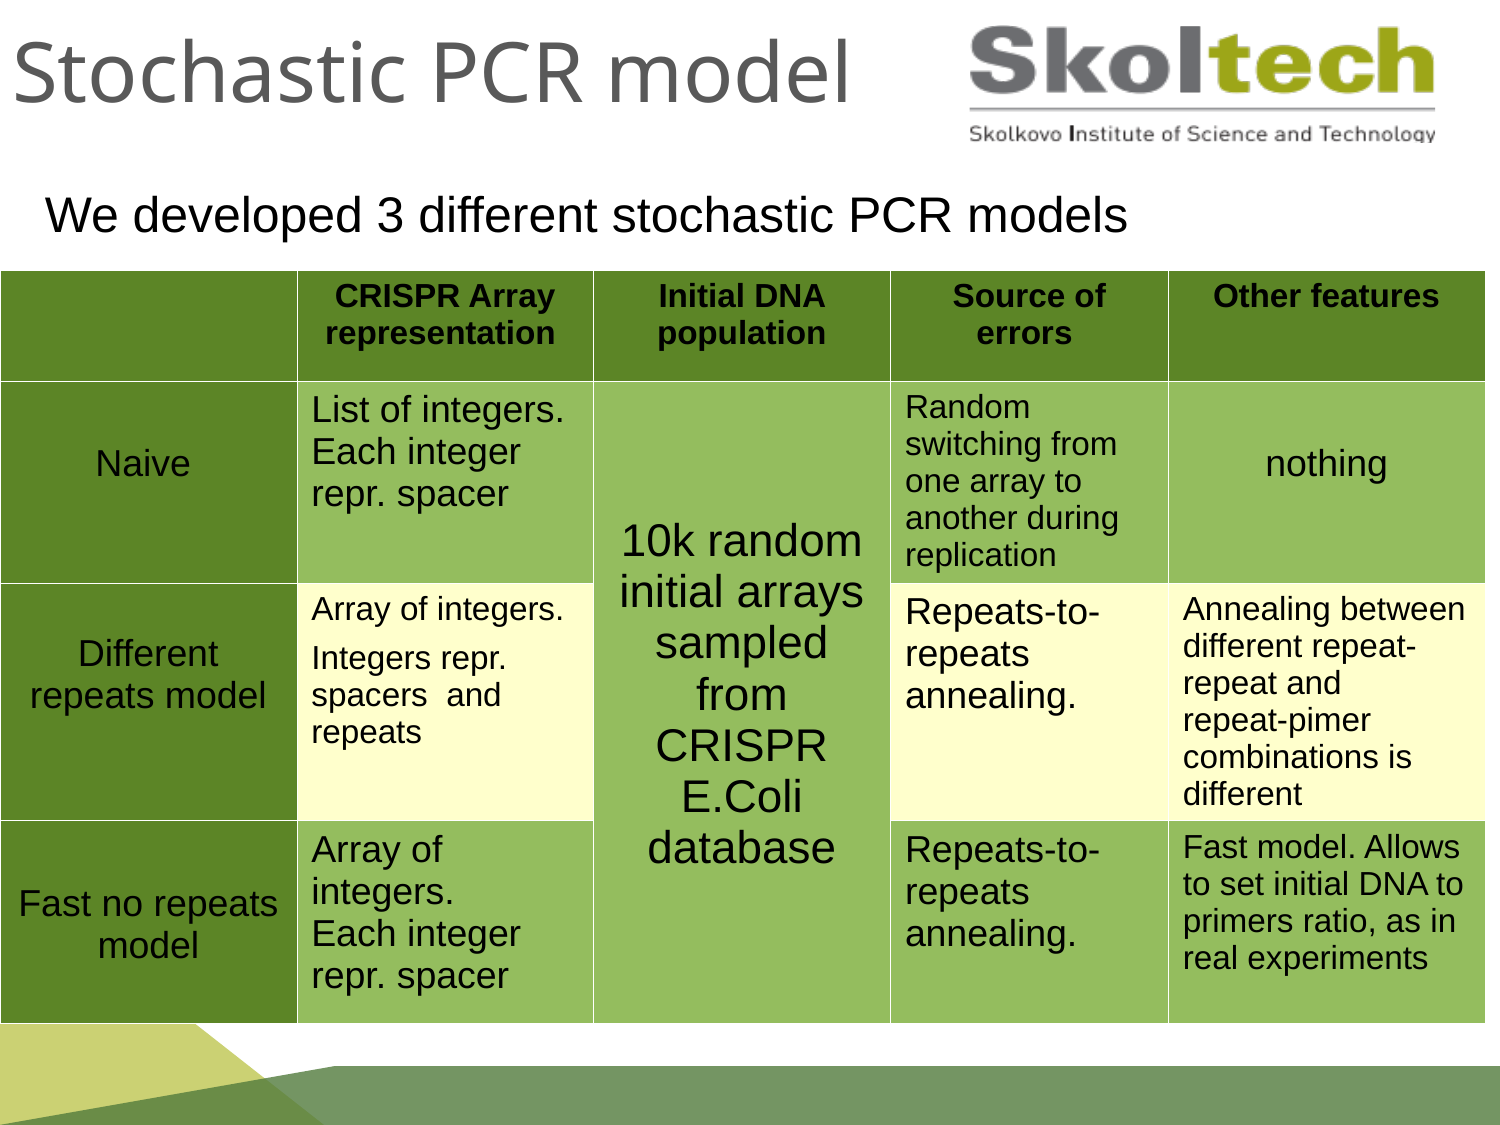

# Stochastic PCR model
We developed 3 different stochastic PCR models
| | CRISPR Array representation | Initial DNA population | Source of errors | Other features |
| --- | --- | --- | --- | --- |
| Naive | List of integers. Each integer repr. spacer | 10k random initial arrays sampled from CRISPR E.Coli database | Random switching from one array to another during replication | nothing |
| Different repeats model | Array of integers. Integers repr. spacers and repeats | | Repeats-to-repeats annealing. | Annealing between different repeat-repeat and repeat-pimer combinations is different |
| Fast no repeats model | Array of integers. Each integer repr. spacer | | Repeats-to-repeats annealing. | Fast model. Allows to set initial DNA to primers ratio, as in real experiments |